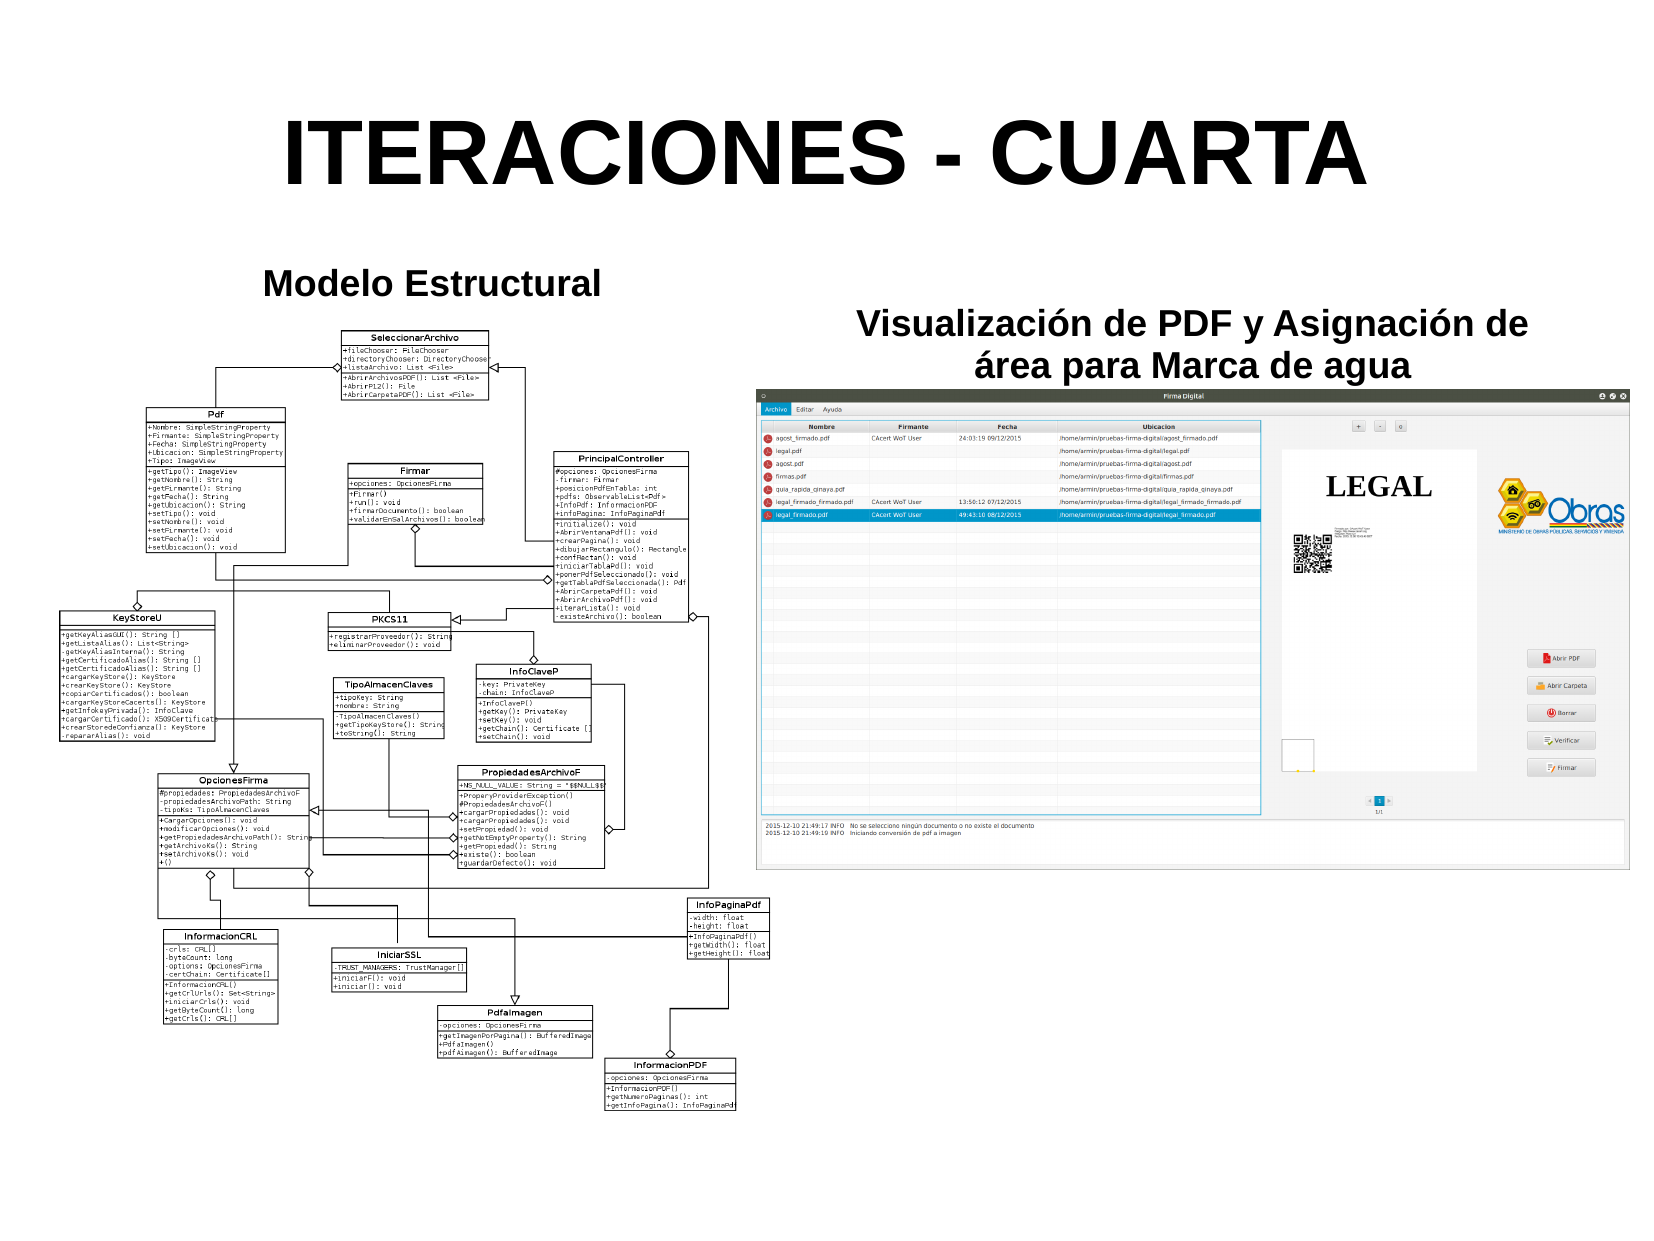

# ITERACIONES - CUARTA
Modelo Estructural
Visualización de PDF y Asignación de área para Marca de agua